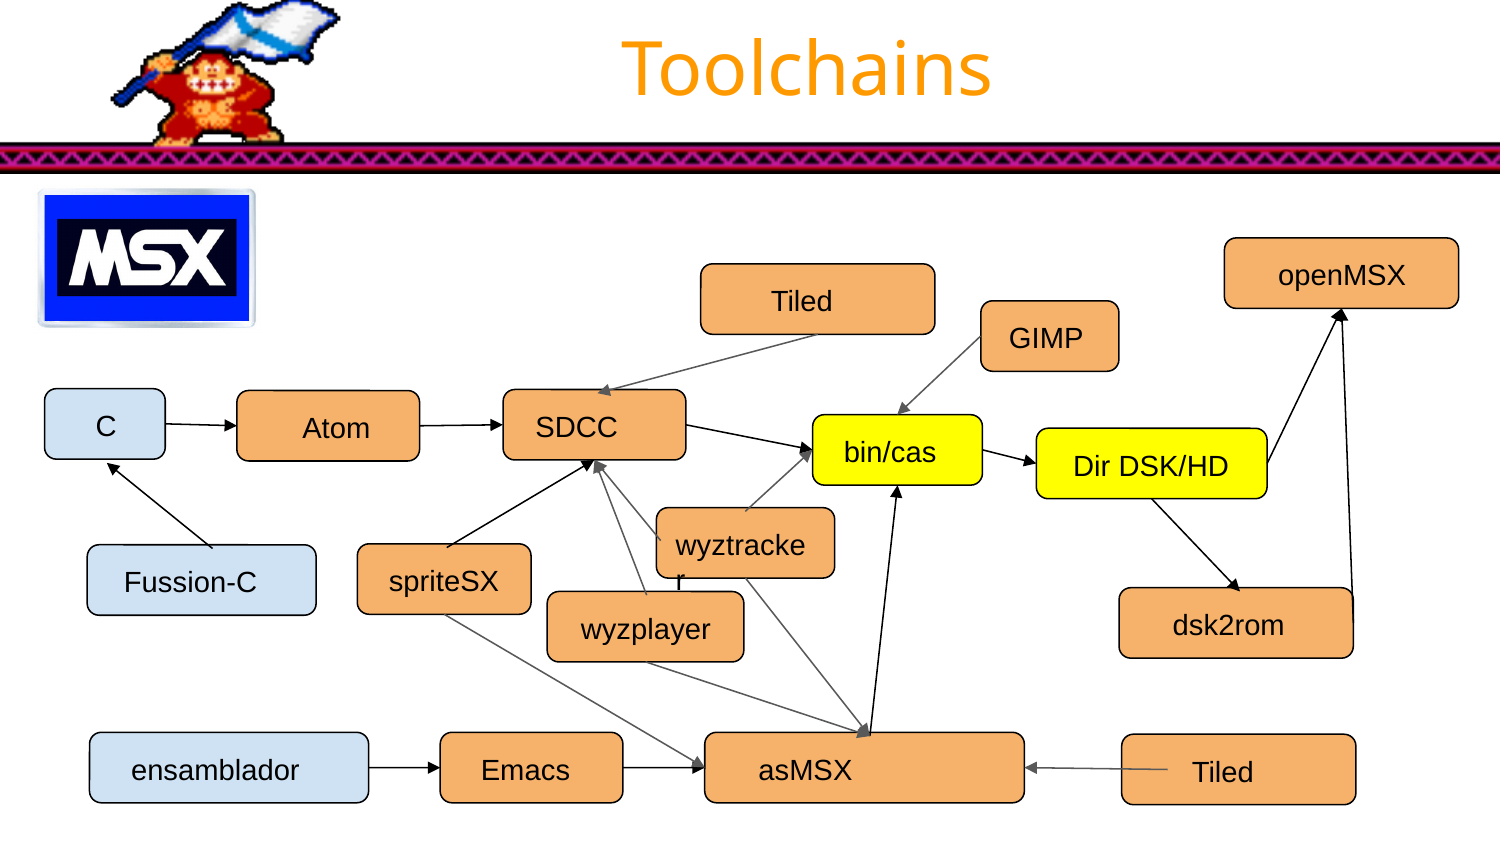

# Toolchains
 openMSX
 Tiled
GIMP
 C
SDCC
 Atom
bin/cas
Dir DSK/HD
wyztracker
spriteSX
Fussion-C
 dsk2rom
wyzplayer
ensamblador
 Emacs
 asMSX
 Tiled
 spriteSX